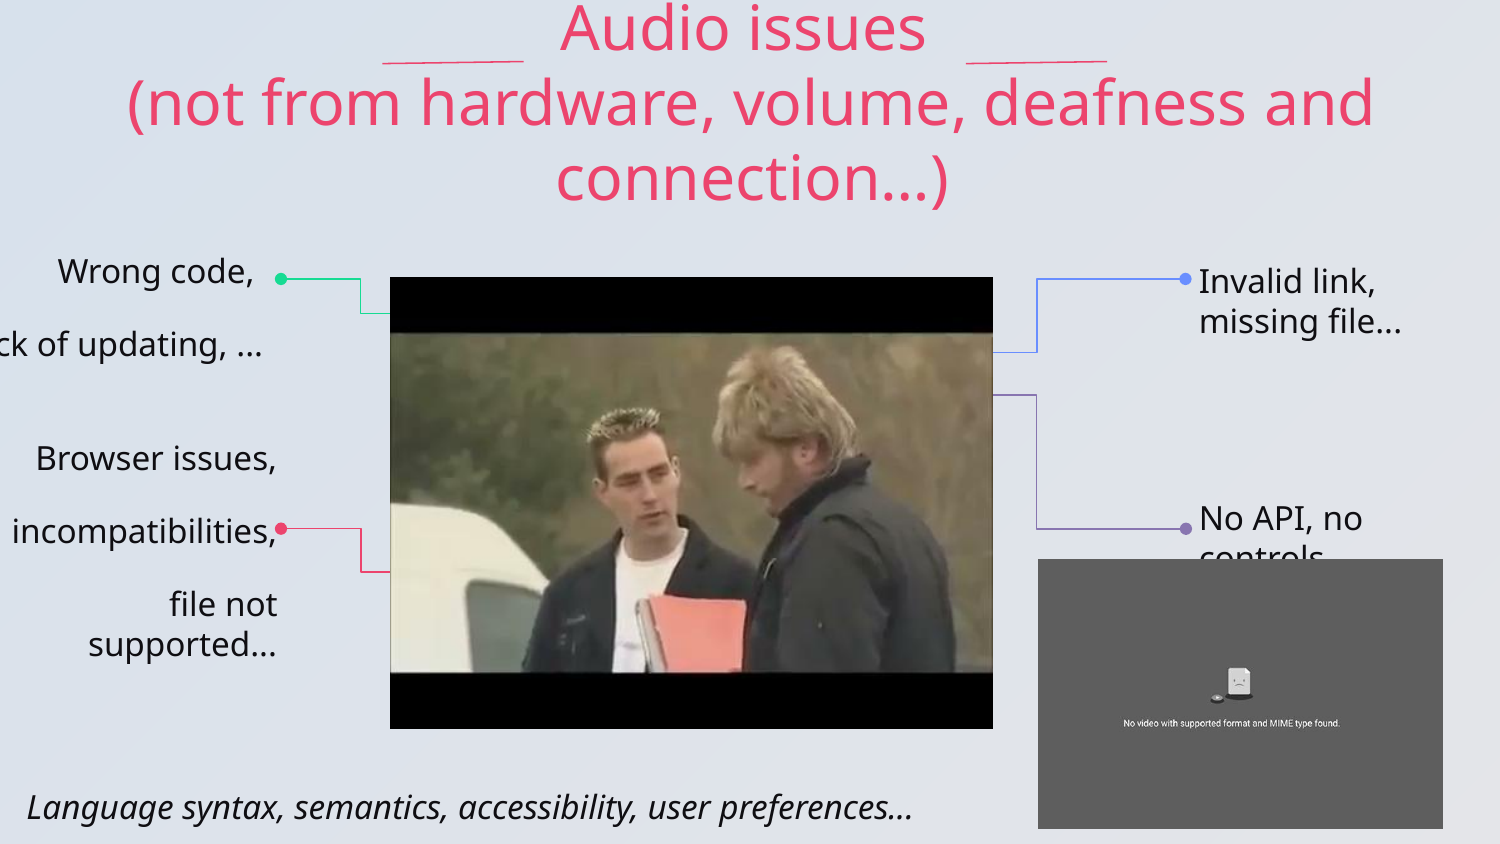

# Audio issues (not from hardware, volume, deafness and connection…)
Invalid link, missing file...
Wrong code,
lack of updating, ...
No API, no controls...
Browser issues,
incompatibilities,
 file not supported...
Language syntax, semantics, accessibility, user preferences...